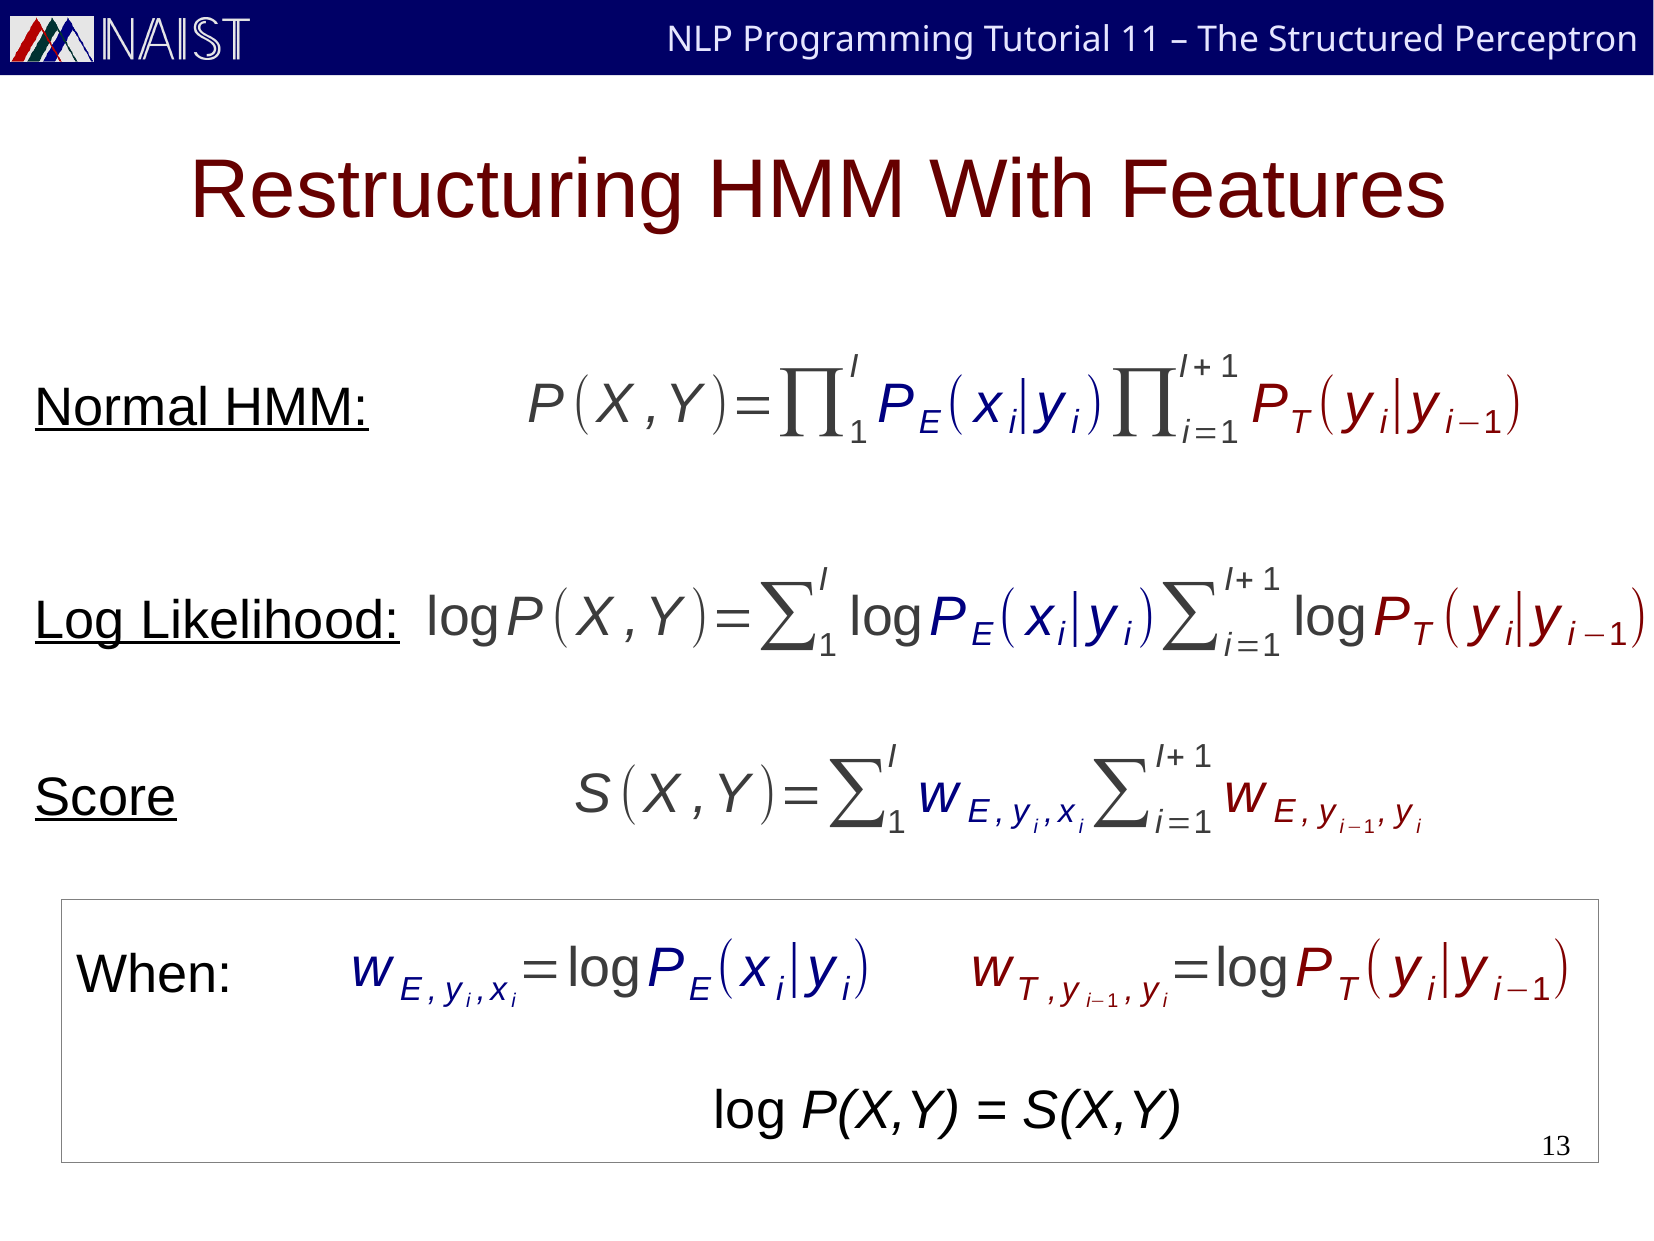

# Restructuring HMM With Features
Normal HMM:
Log Likelihood:
Score
When:
log P(X,Y) = S(X,Y)
13